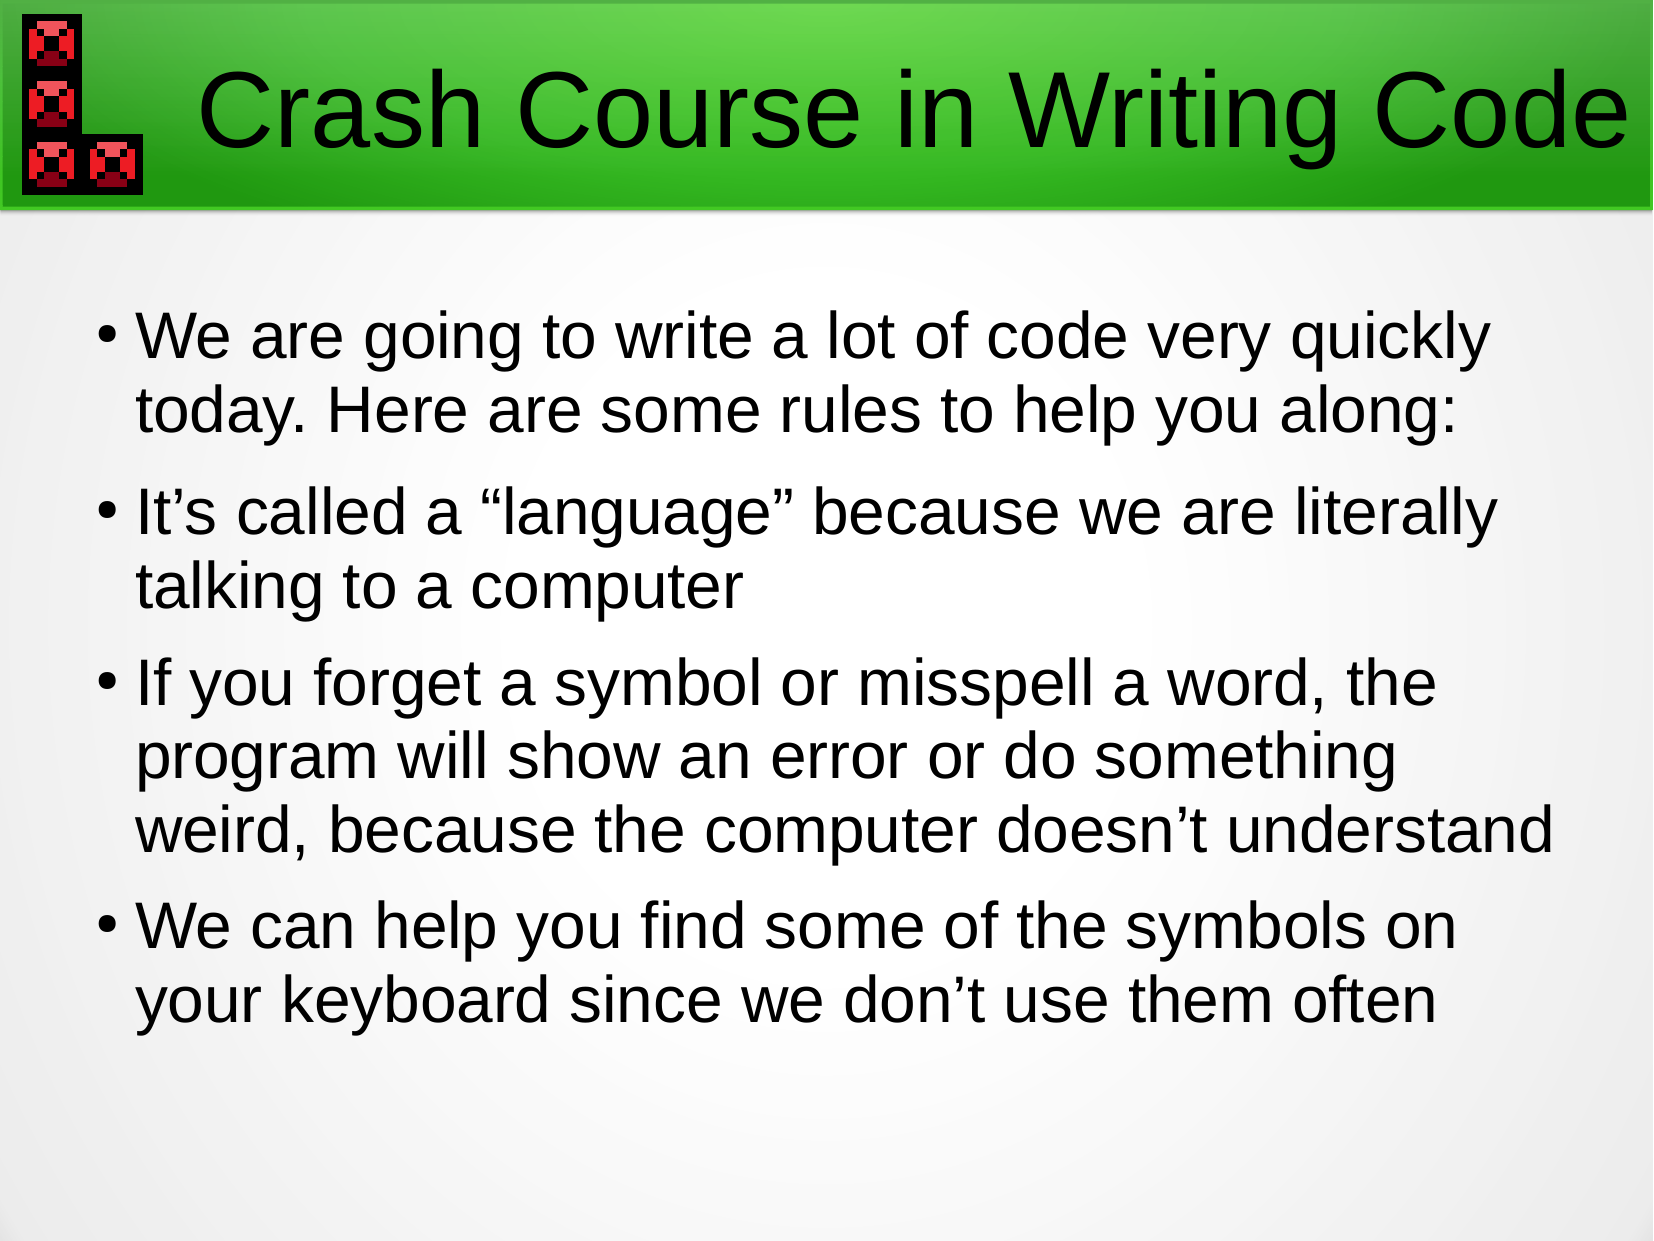

# Crash Course in Writing Code
We are going to write a lot of code very quickly today. Here are some rules to help you along:
It’s called a “language” because we are literally talking to a computer
If you forget a symbol or misspell a word, the program will show an error or do something weird, because the computer doesn’t understand
We can help you find some of the symbols on your keyboard since we don’t use them often